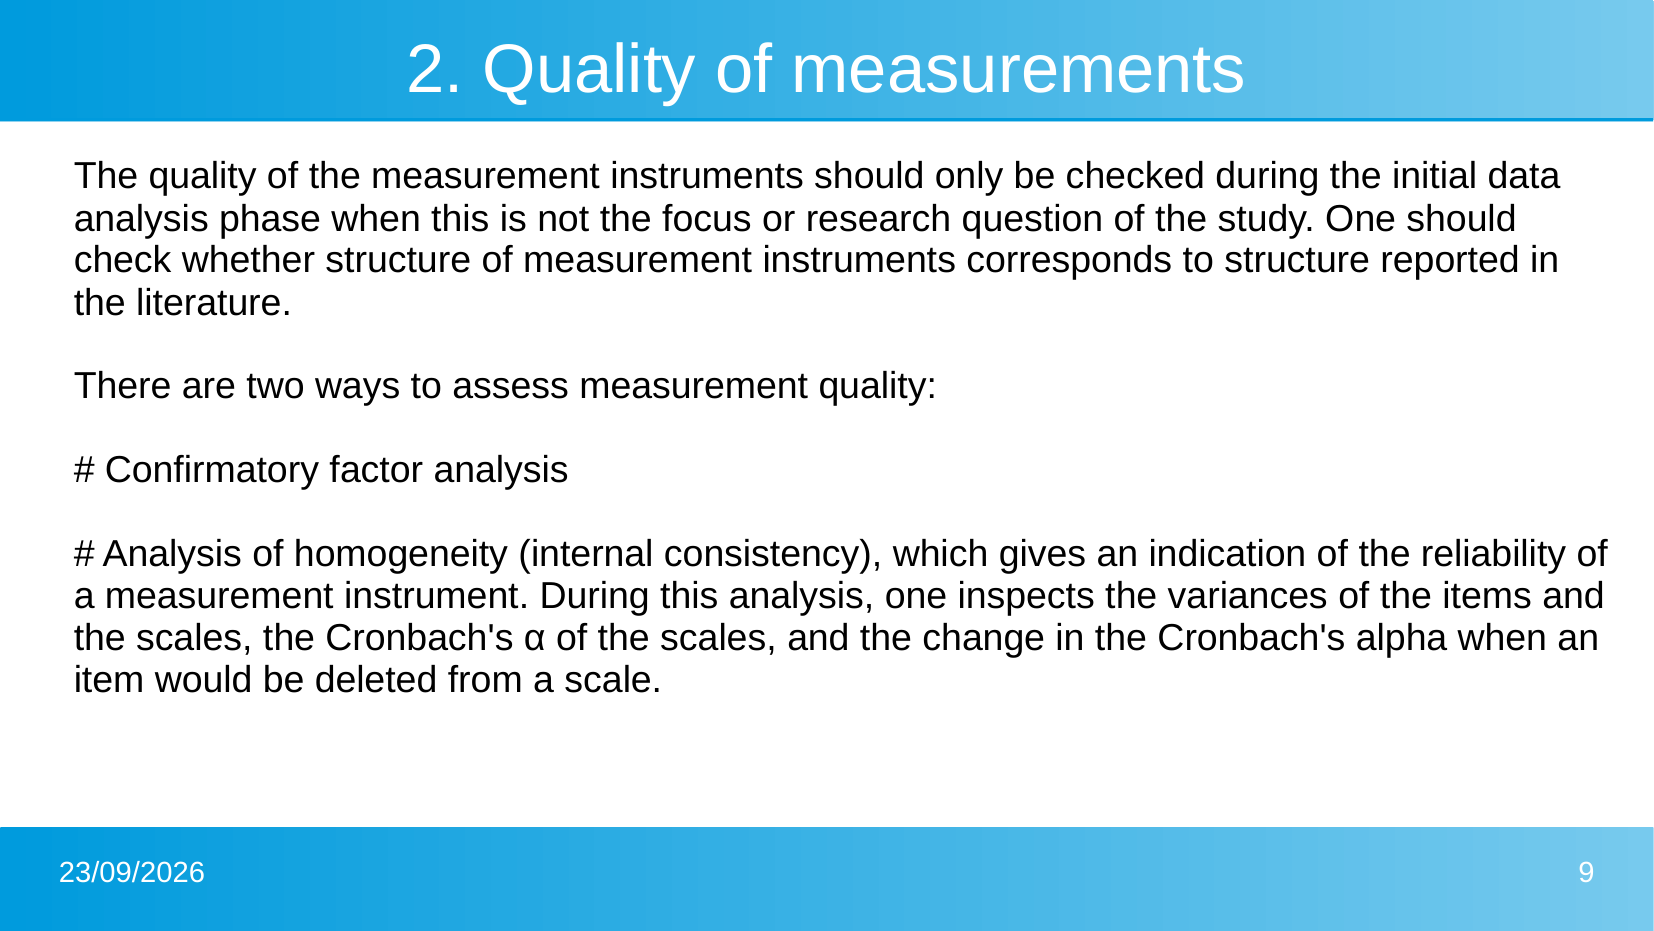

# 2. Quality of measurements
The quality of the measurement instruments should only be checked during the initial data analysis phase when this is not the focus or research question of the study. One should check whether structure of measurement instruments corresponds to structure reported in the literature.
There are two ways to assess measurement quality:
# Confirmatory factor analysis
# Analysis of homogeneity (internal consistency), which gives an indication of the reliability of a measurement instrument. During this analysis, one inspects the variances of the items and the scales, the Cronbach's α of the scales, and the change in the Cronbach's alpha when an item would be deleted from a scale.
9